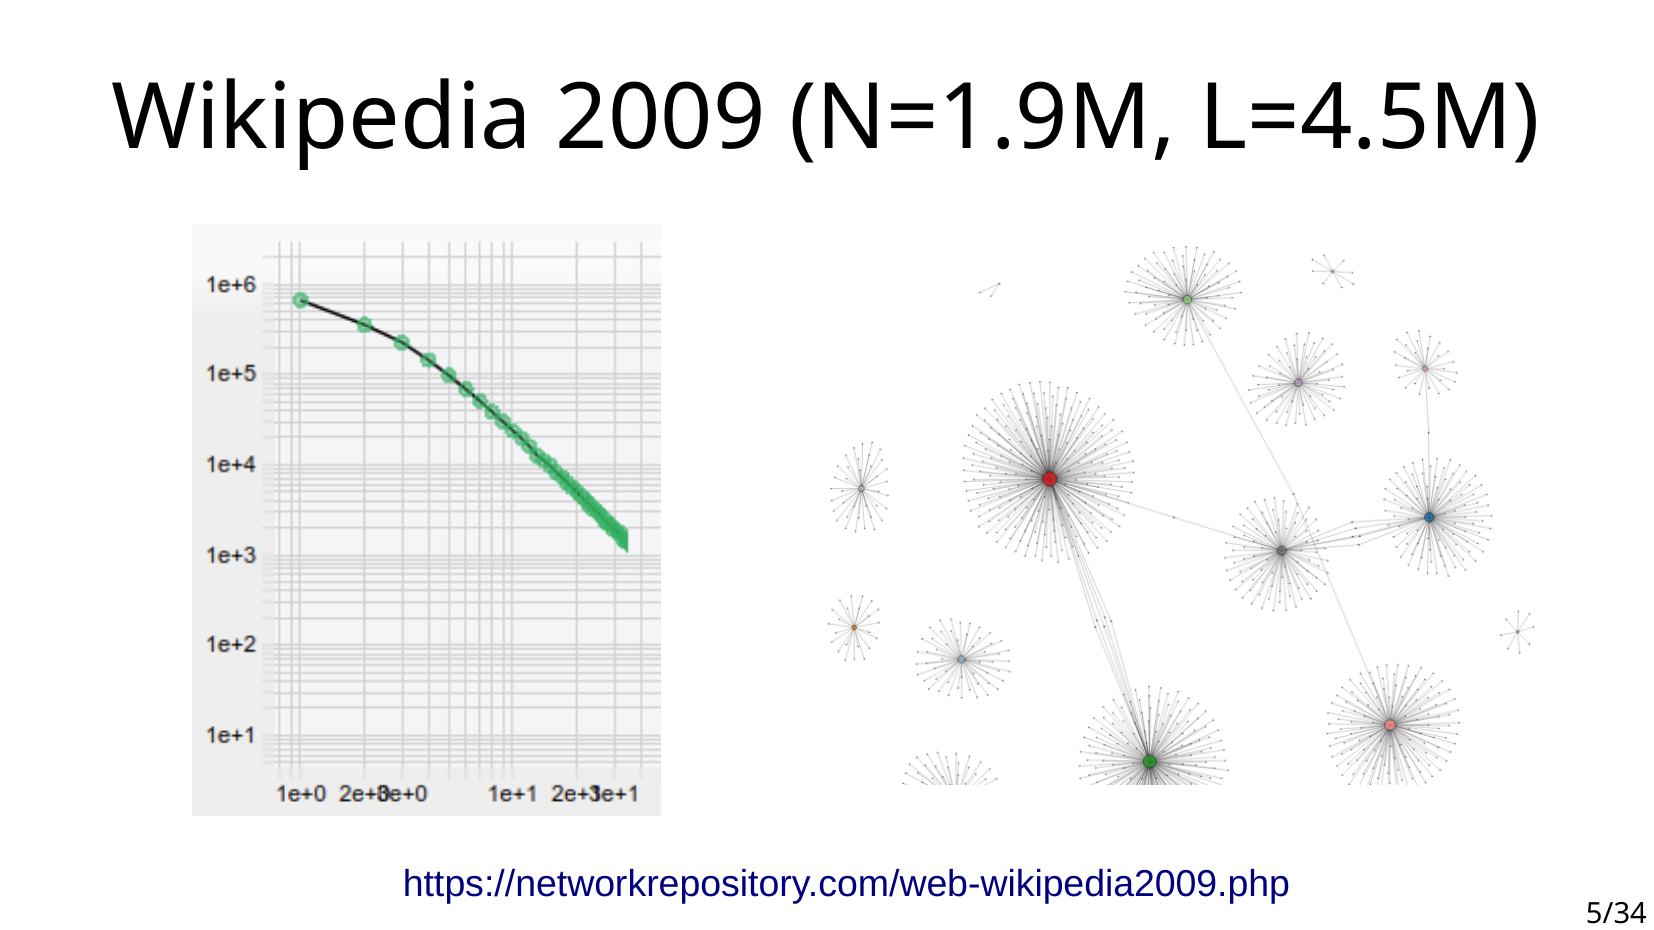

# Wikipedia 2009 (N=1.9M, L=4.5M)
https://networkrepository.com/web-wikipedia2009.php
5